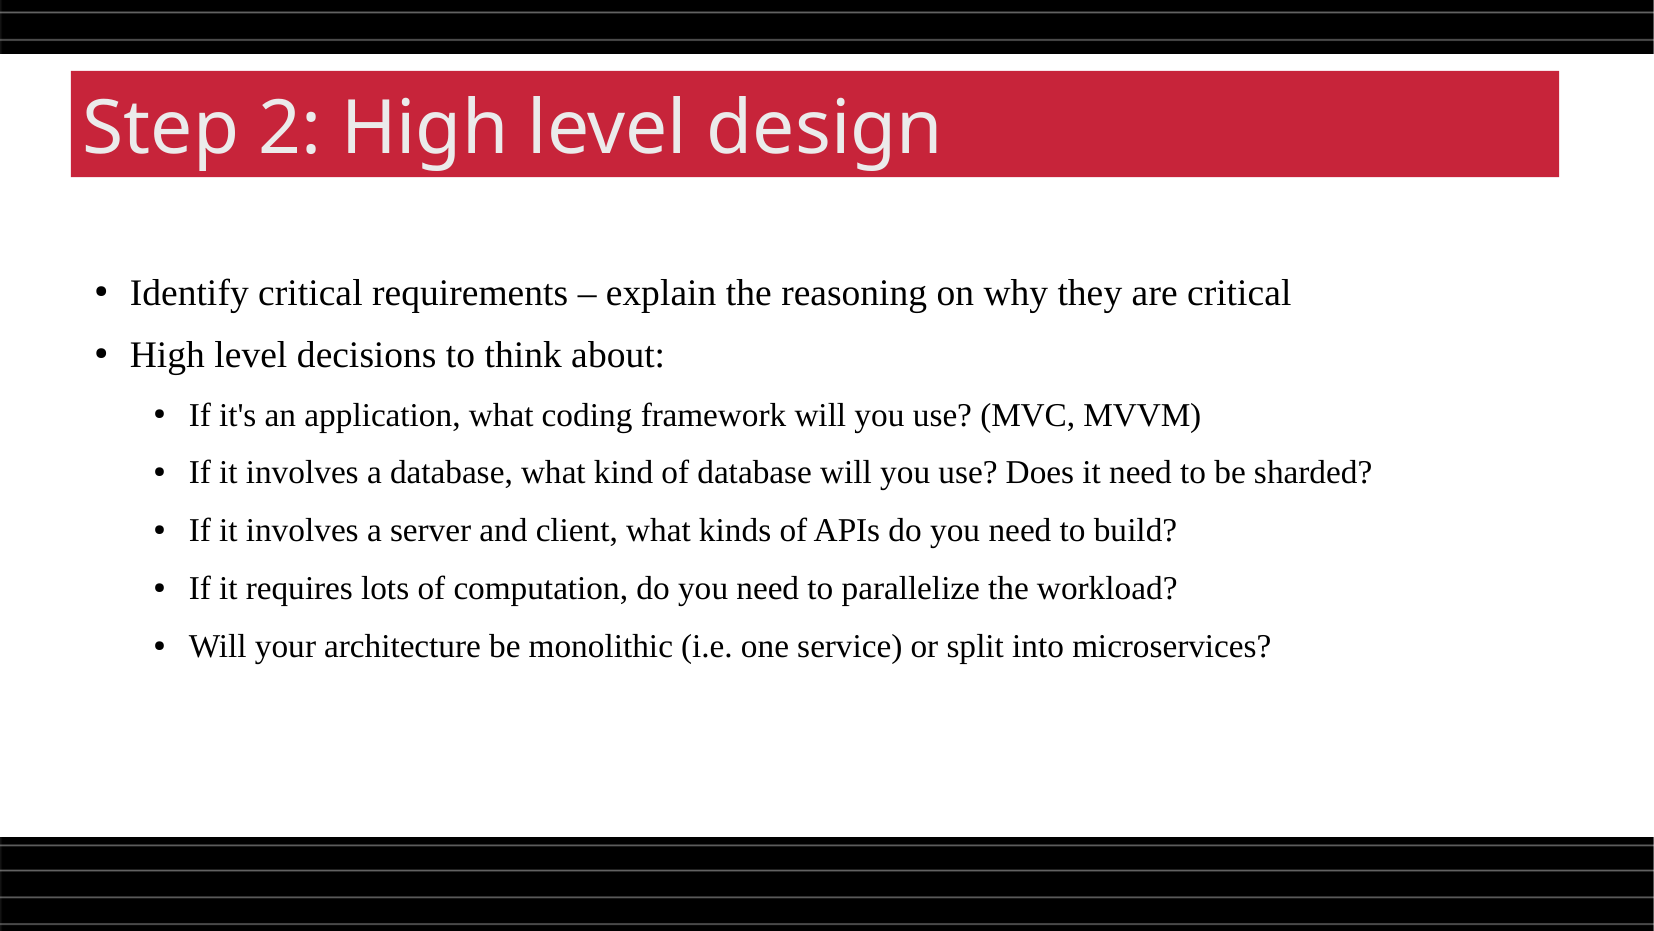

# Step 2: High level design
Identify critical requirements – explain the reasoning on why they are critical
High level decisions to think about:
If it's an application, what coding framework will you use? (MVC, MVVM)
If it involves a database, what kind of database will you use? Does it need to be sharded?
If it involves a server and client, what kinds of APIs do you need to build?
If it requires lots of computation, do you need to parallelize the workload?
Will your architecture be monolithic (i.e. one service) or split into microservices?